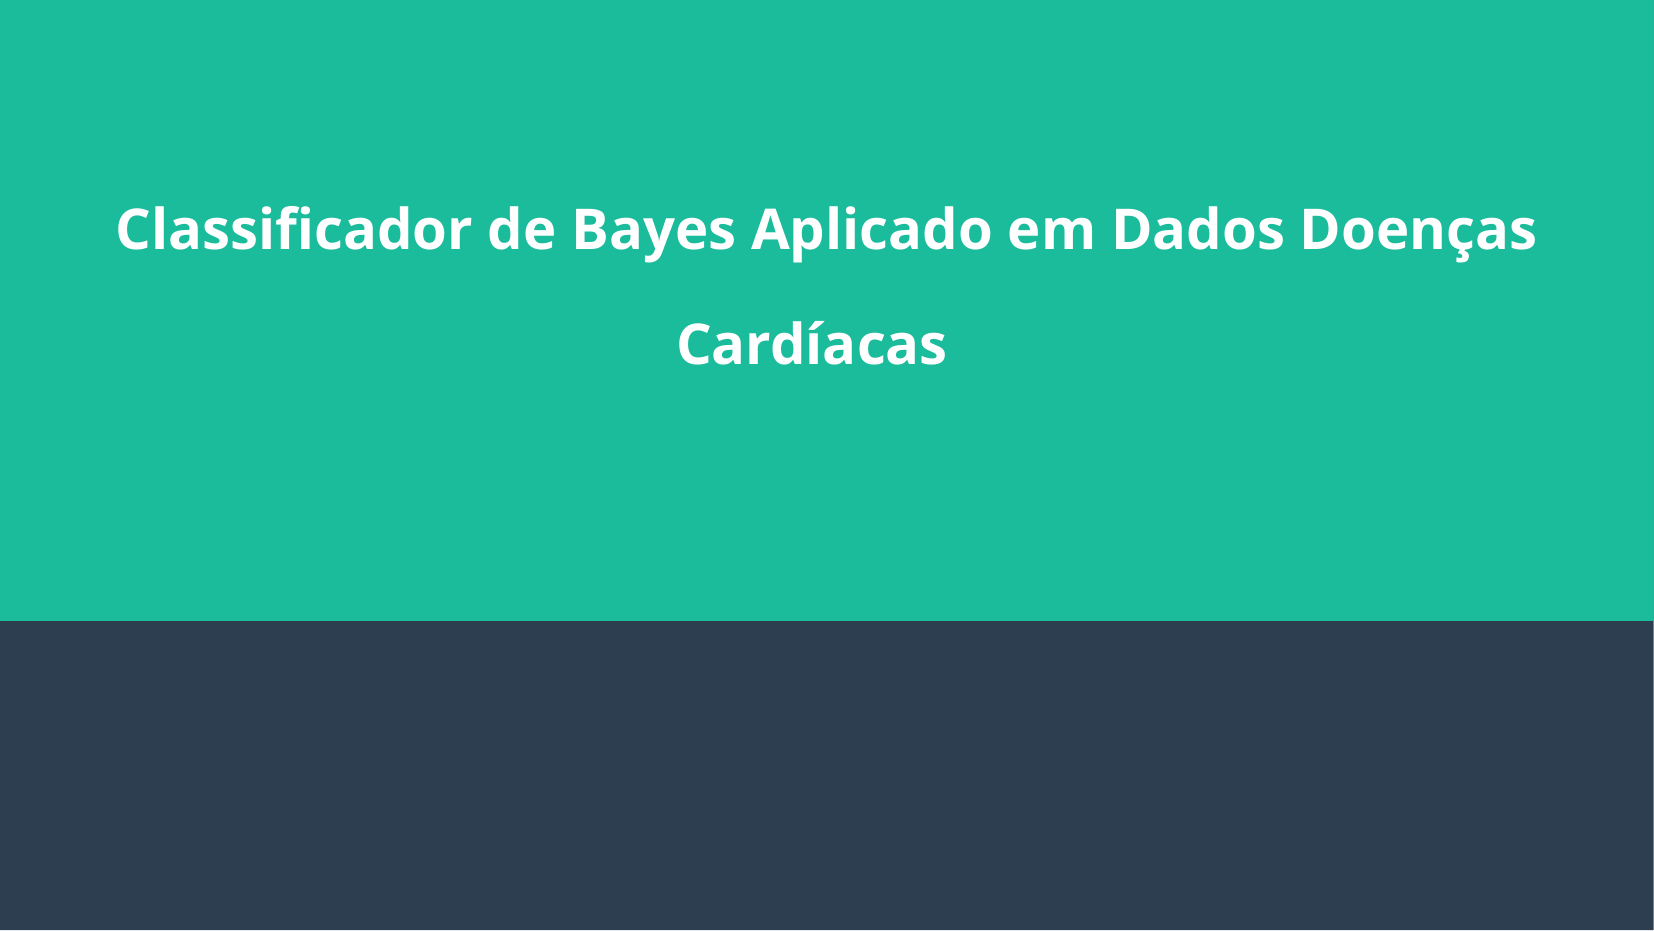

# Classificador de Bayes Aplicado em Dados Doenças Cardíacas